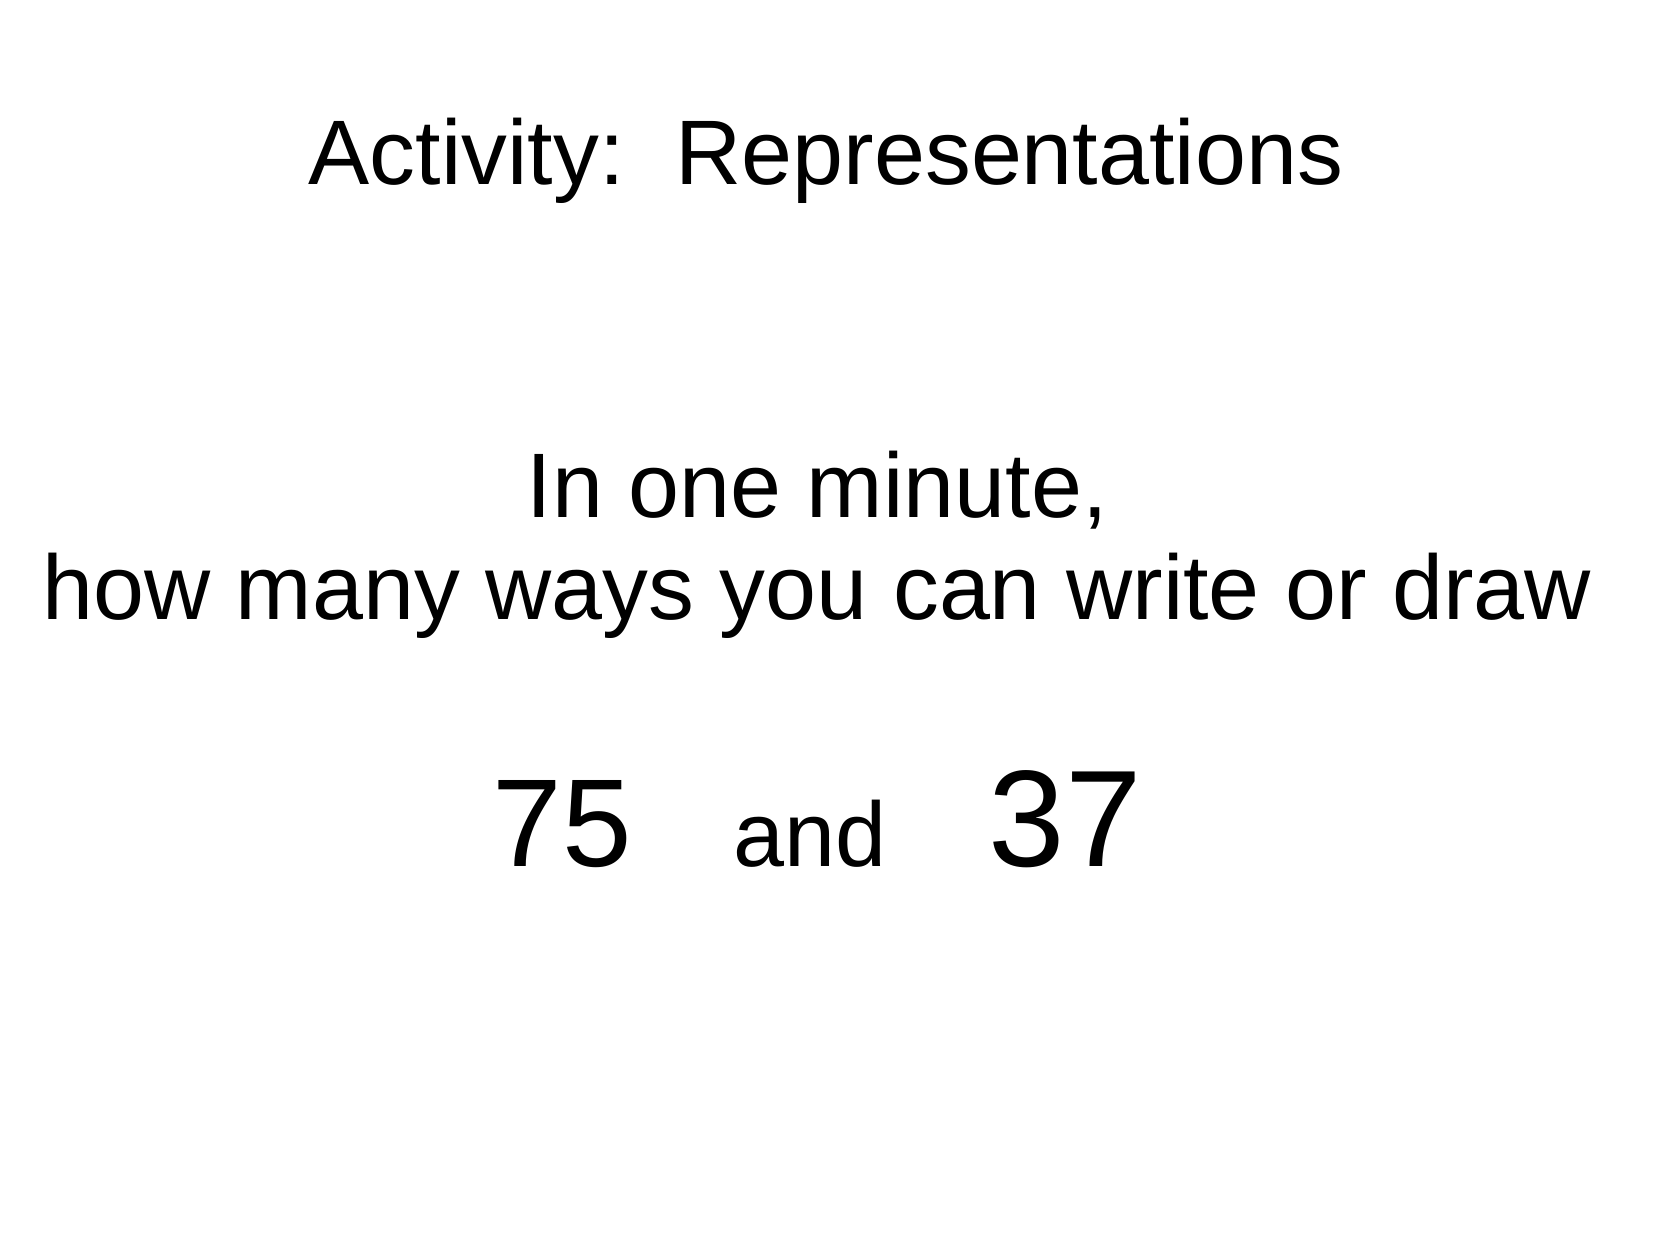

# Activity: Representations
In one minute,
 how many ways you can write or draw
75 and 37